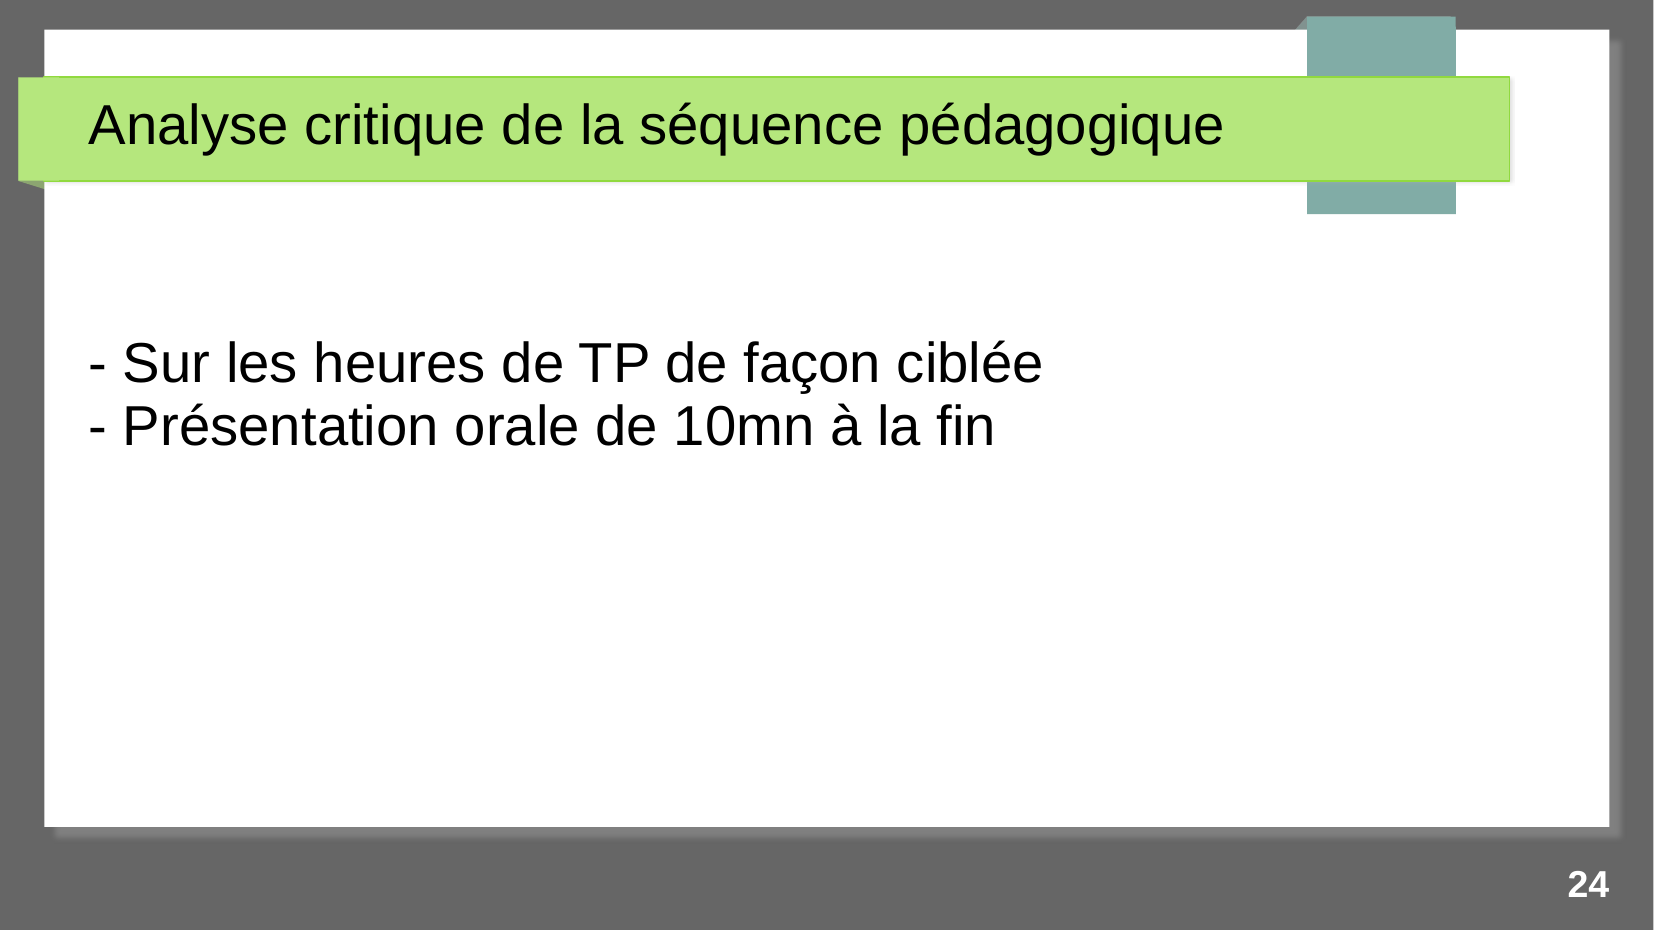

# Analyse critique de la séquence pédagogique
- Sur les heures de TP de façon ciblée
- Présentation orale de 10mn à la fin